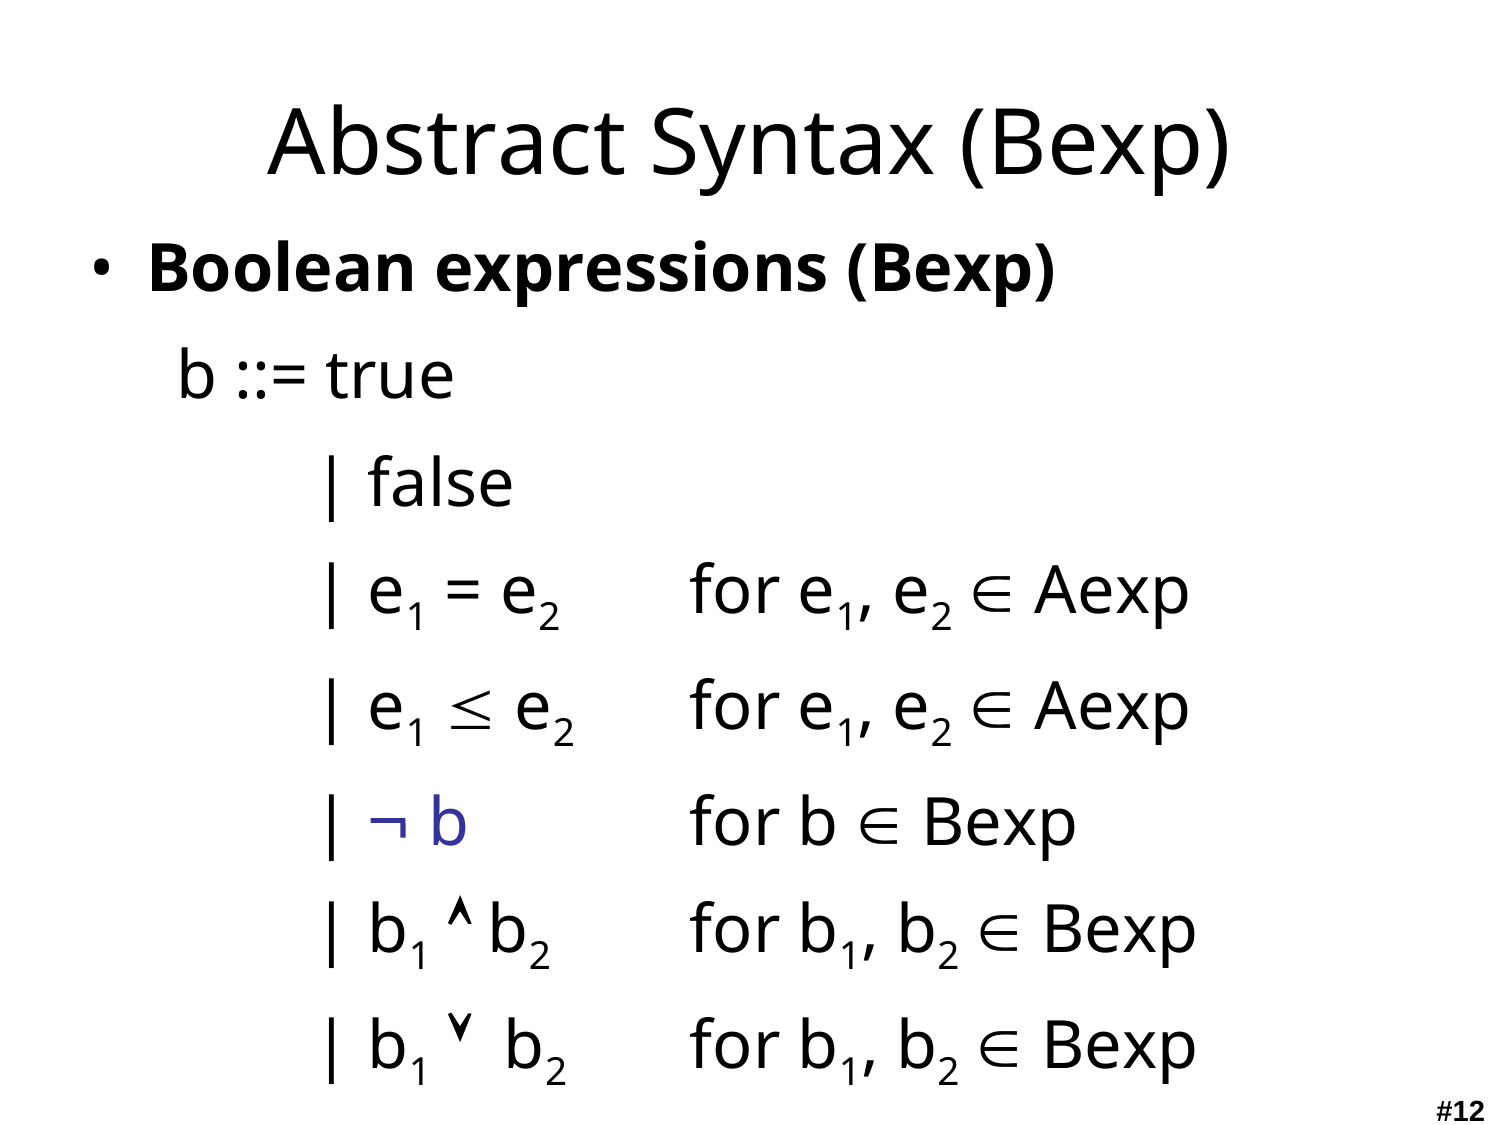

# Abstract Syntax (Bexp)
Boolean expressions (Bexp)
 b ::= true
 | false
 | e1 = e2 	for e1, e2  Aexp
 | e1  e2 	for e1, e2  Aexp
 |  b 	for b  Bexp
 | b1  b2 	for b1, b2  Bexp
 | b1 b2 	for b1, b2  Bexp
12